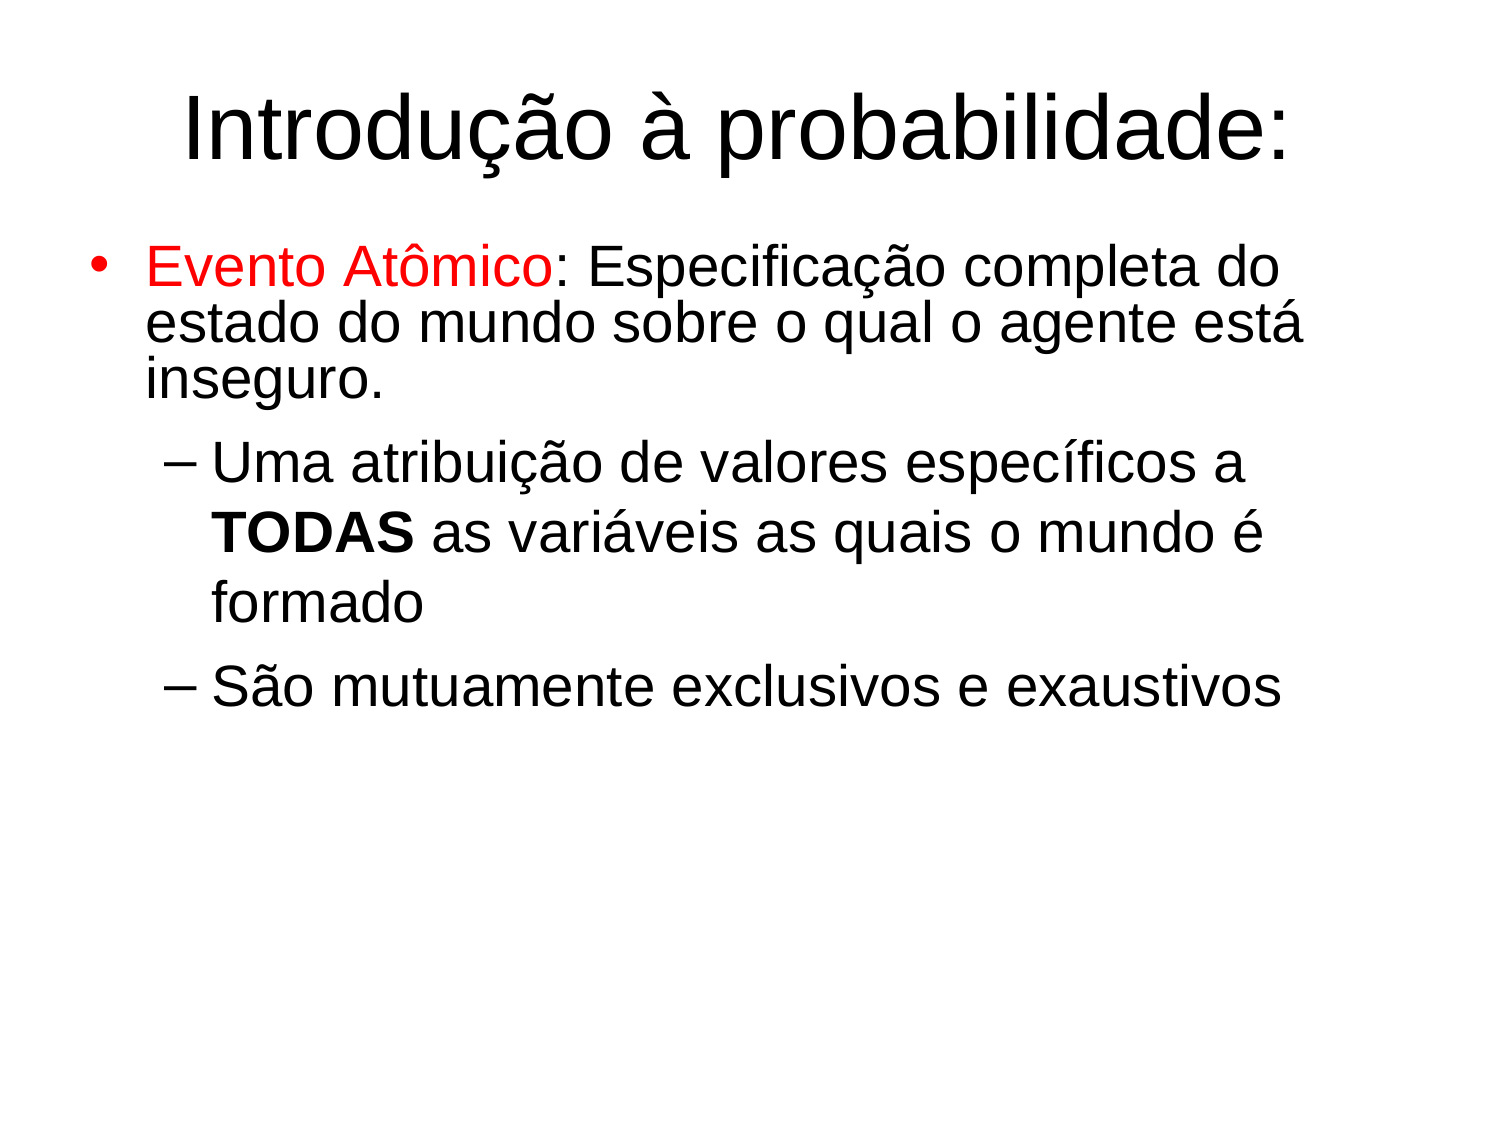

# Introdução à probabilidade:
Evento Atômico: Especificação completa do estado do mundo sobre o qual o agente está inseguro.
Uma atribuição de valores específicos a TODAS as variáveis as quais o mundo é formado
São mutuamente exclusivos e exaustivos